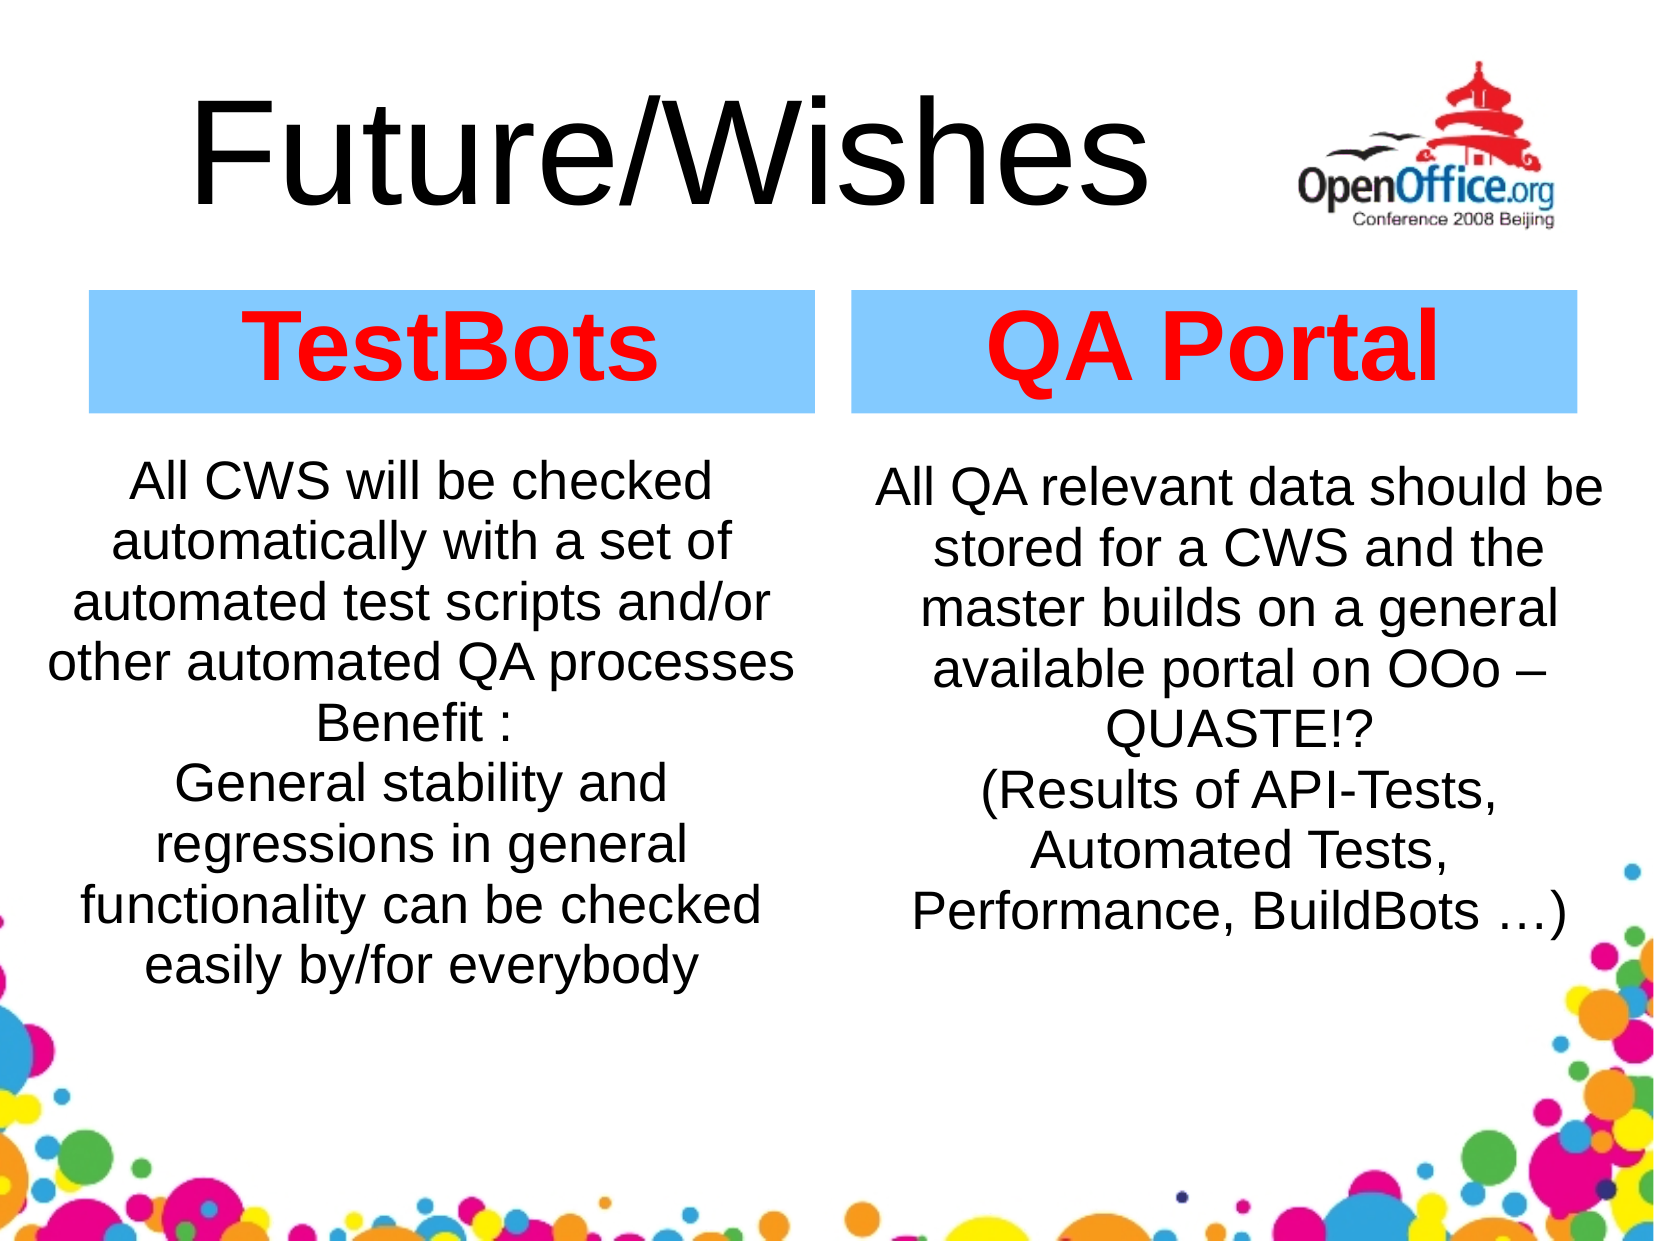

# Future/Wishes
TestBots
QA Portal
All CWS will be checked automatically with a set of automated test scripts and/or other automated QA processes
Benefit :
General stability and regressions in general functionality can be checked easily by/for everybody
All QA relevant data should be stored for a CWS and the master builds on a general available portal on OOo – QUASTE!?
(Results of API-Tests, Automated Tests, Performance, BuildBots …)